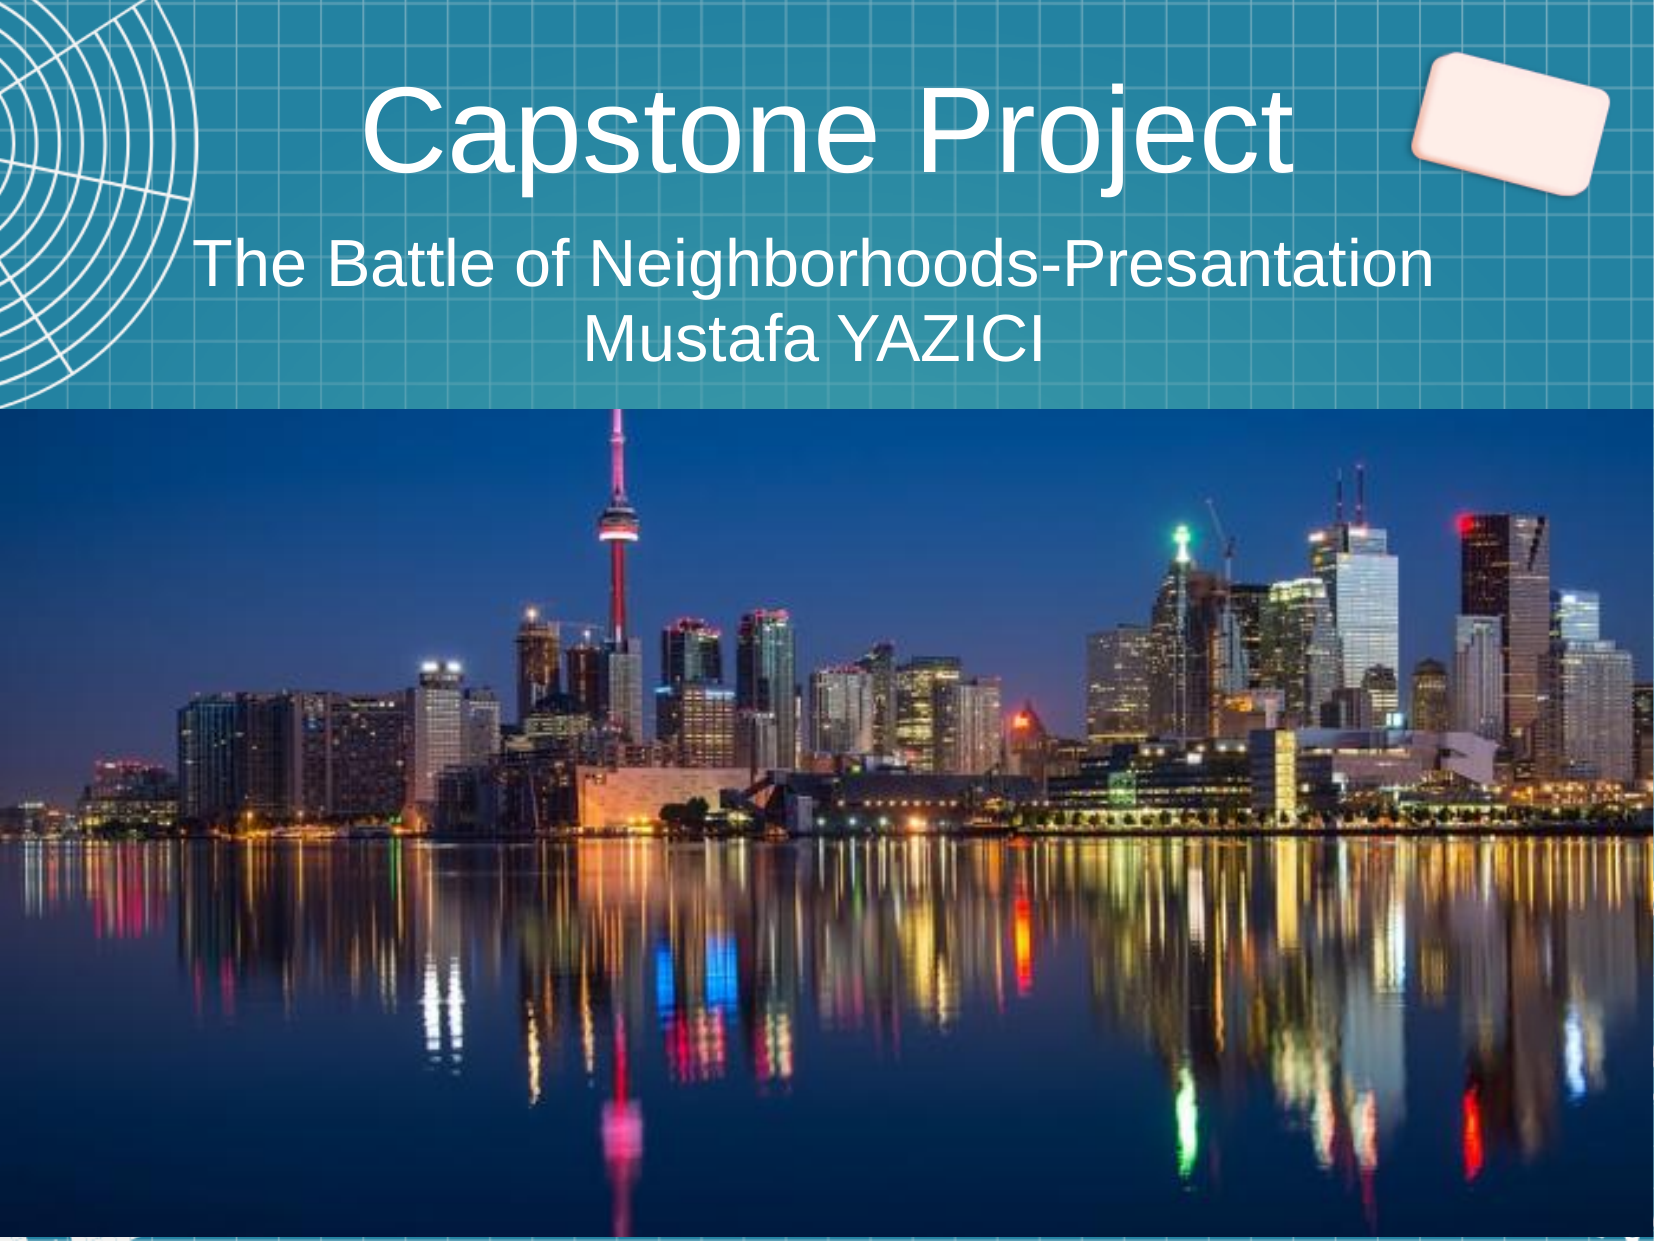

The Battle of Neighborhoods-Presantation
Mustafa YAZICI
# Capstone Project